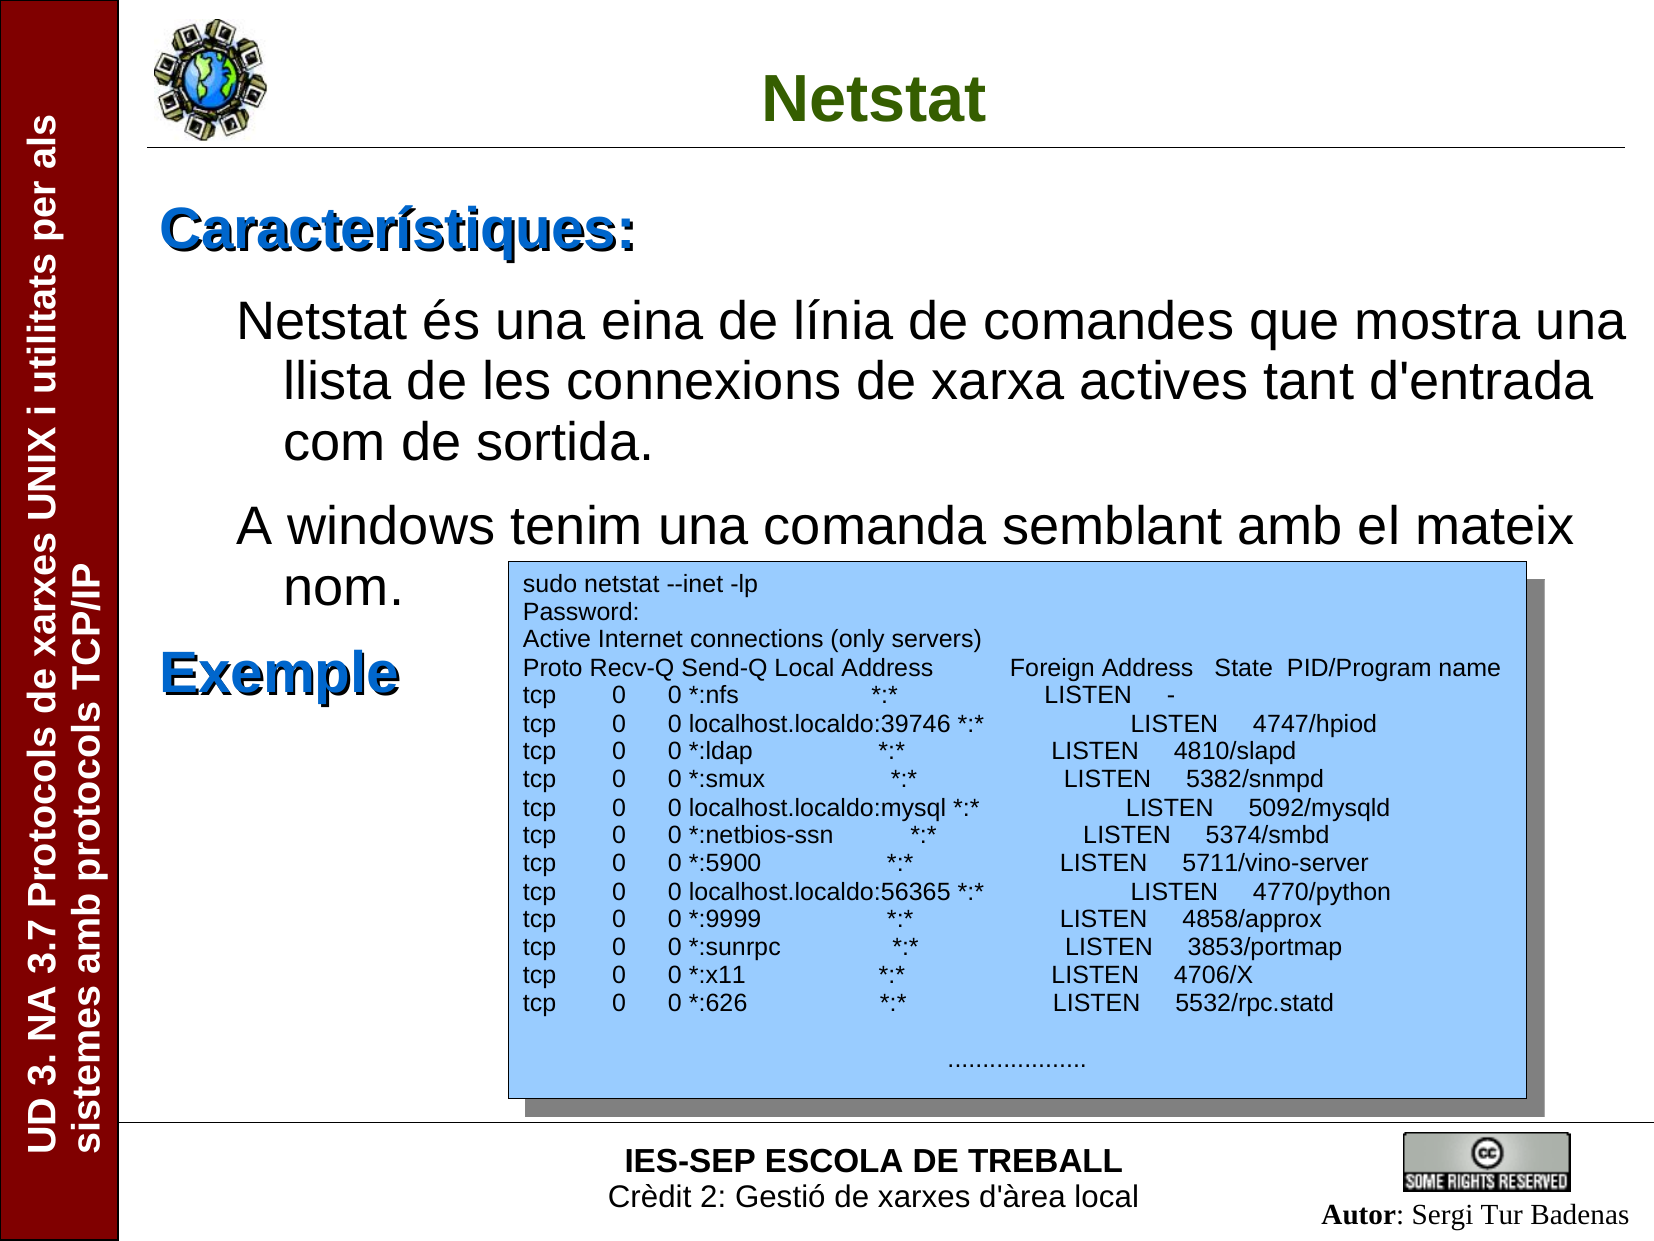

# Netstat
Característiques:
Netstat és una eina de línia de comandes que mostra una llista de les connexions de xarxa actives tant d'entrada com de sortida.
A windows tenim una comanda semblant amb el mateix nom.
Exemple
sudo netstat --inet -lp
Password:
Active Internet connections (only servers)
Proto Recv-Q Send-Q Local Address Foreign Address State PID/Program name
tcp 0 0 *:nfs *:* LISTEN -
tcp 0 0 localhost.localdo:39746 *:* LISTEN 4747/hpiod
tcp 0 0 *:ldap *:* LISTEN 4810/slapd
tcp 0 0 *:smux *:* LISTEN 5382/snmpd
tcp 0 0 localhost.localdo:mysql *:* LISTEN 5092/mysqld
tcp 0 0 *:netbios-ssn *:* LISTEN 5374/smbd
tcp 0 0 *:5900 *:* LISTEN 5711/vino-server
tcp 0 0 localhost.localdo:56365 *:* LISTEN 4770/python
tcp 0 0 *:9999 *:* LISTEN 4858/approx
tcp 0 0 *:sunrpc *:* LISTEN 3853/portmap
tcp 0 0 *:x11 *:* LISTEN 4706/X
tcp 0 0 *:626 *:* LISTEN 5532/rpc.statd
....................